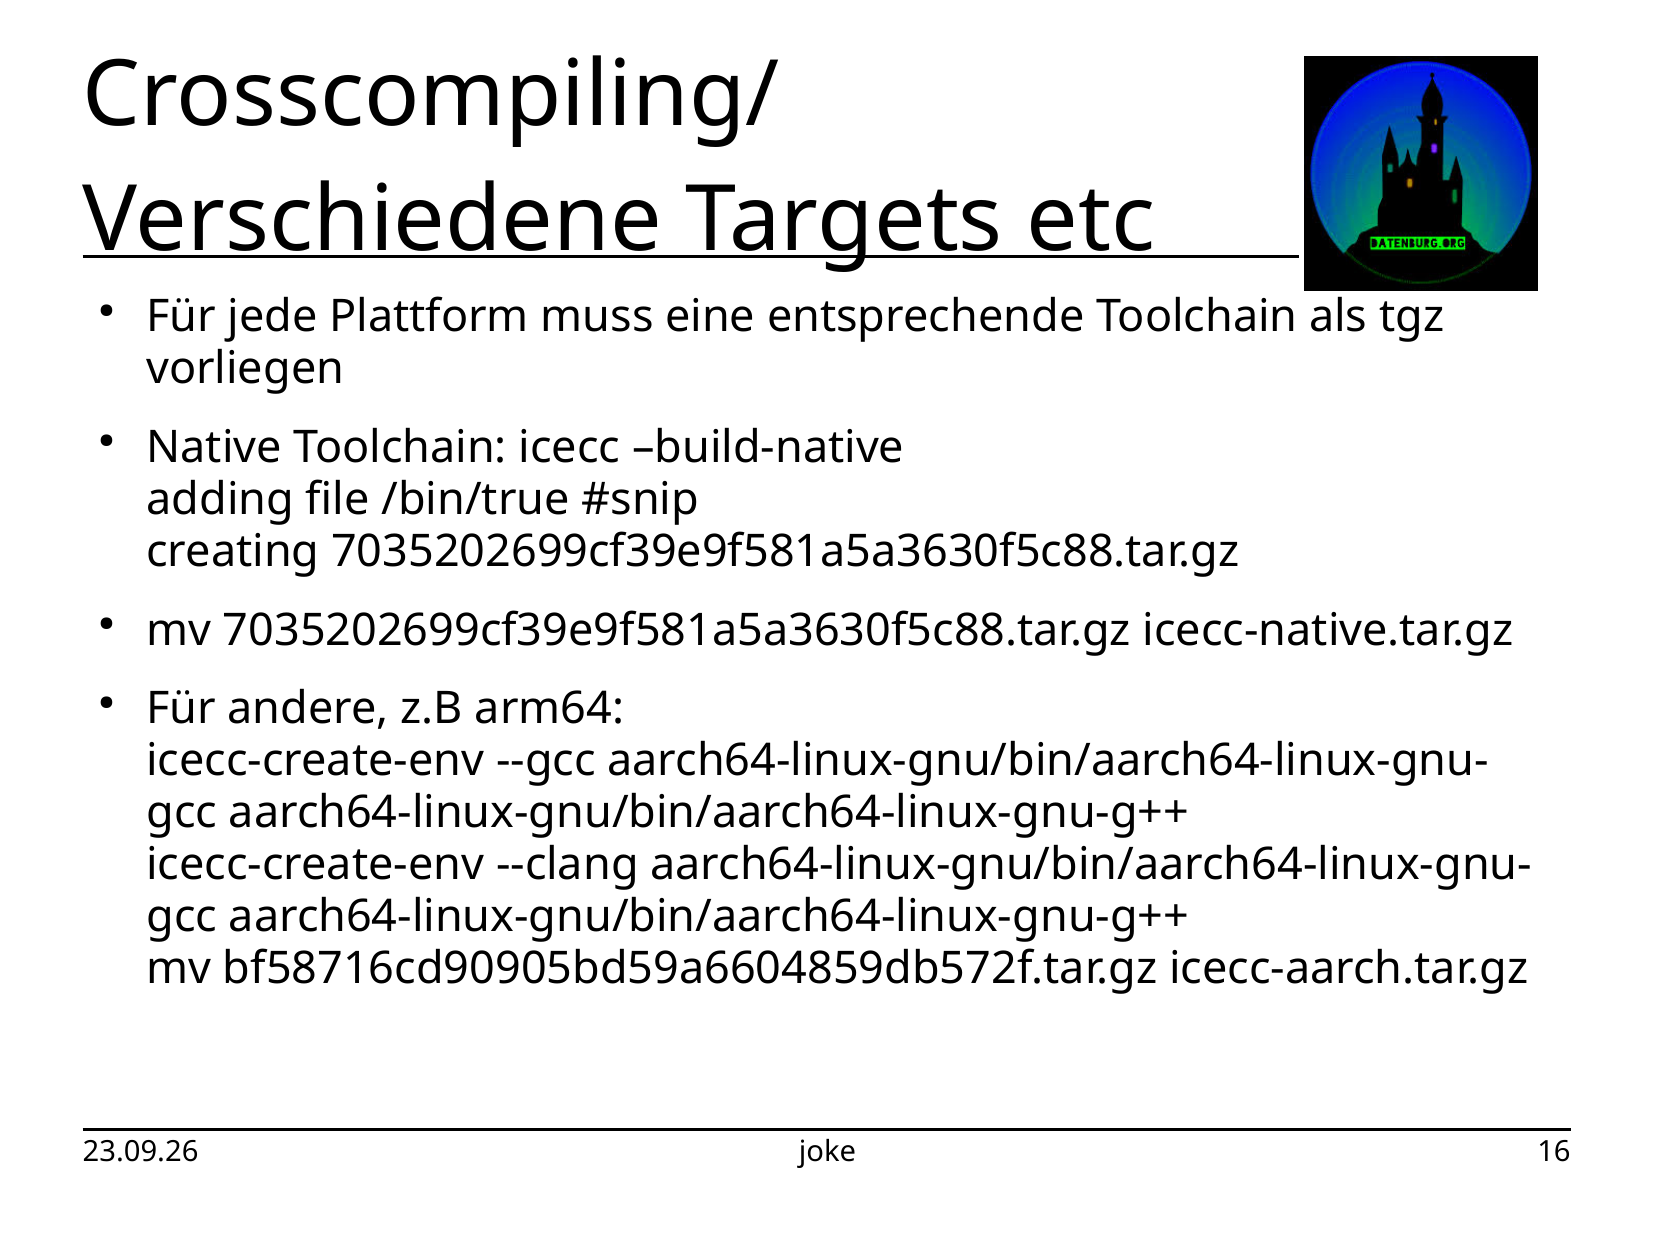

# Crosscompiling/Verschiedene Targets etc
Für jede Plattform muss eine entsprechende Toolchain als tgz vorliegen
Native Toolchain: icecc –build-native
adding file /bin/true #snip
creating 7035202699cf39e9f581a5a3630f5c88.tar.gz
mv 7035202699cf39e9f581a5a3630f5c88.tar.gz icecc-native.tar.gz
Für andere, z.B arm64:
icecc-create-env --gcc aarch64-linux-gnu/bin/aarch64-linux-gnu-gcc aarch64-linux-gnu/bin/aarch64-linux-gnu-g++
icecc-create-env --clang aarch64-linux-gnu/bin/aarch64-linux-gnu-gcc aarch64-linux-gnu/bin/aarch64-linux-gnu-g++
mv bf58716cd90905bd59a6604859db572f.tar.gz icecc-aarch.tar.gz
Chrissi^
16